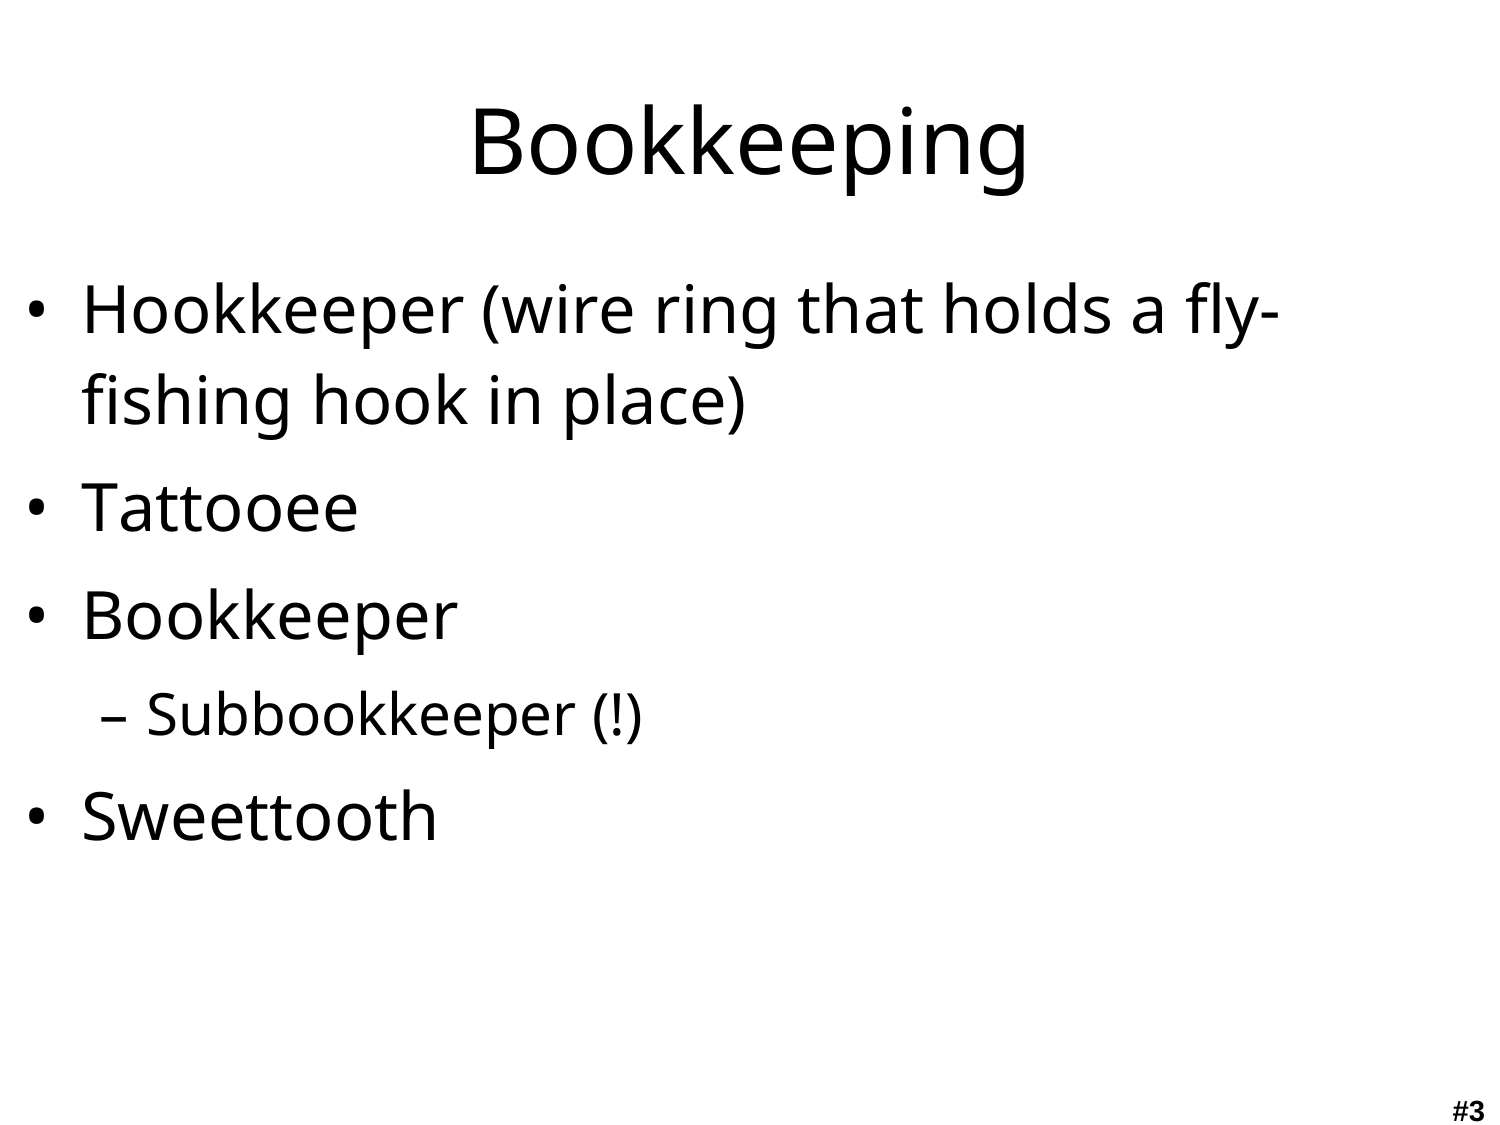

# Bookkeeping
Hookkeeper (wire ring that holds a fly-fishing hook in place)
Tattooee
Bookkeeper
Subbookkeeper (!)
Sweettooth
3